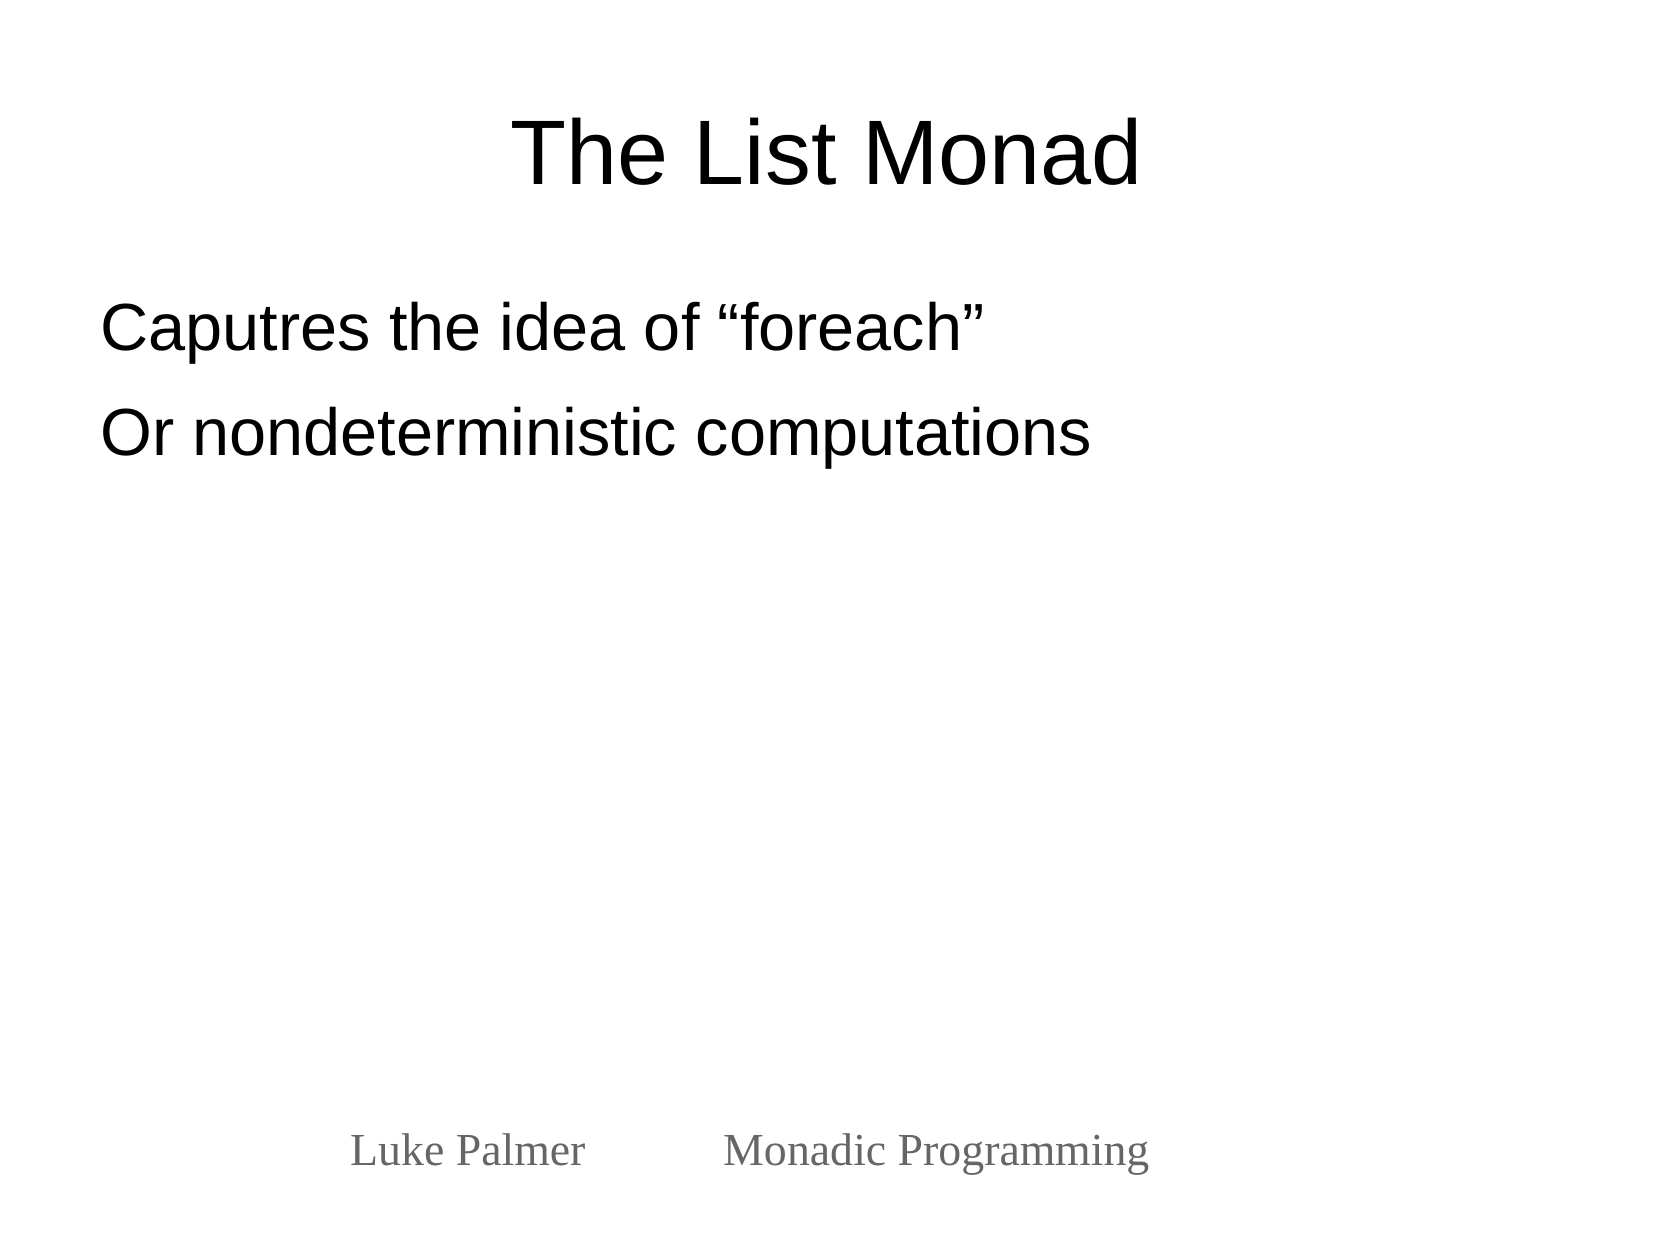

# The List Monad
Caputres the idea of “foreach”
Or nondeterministic computations